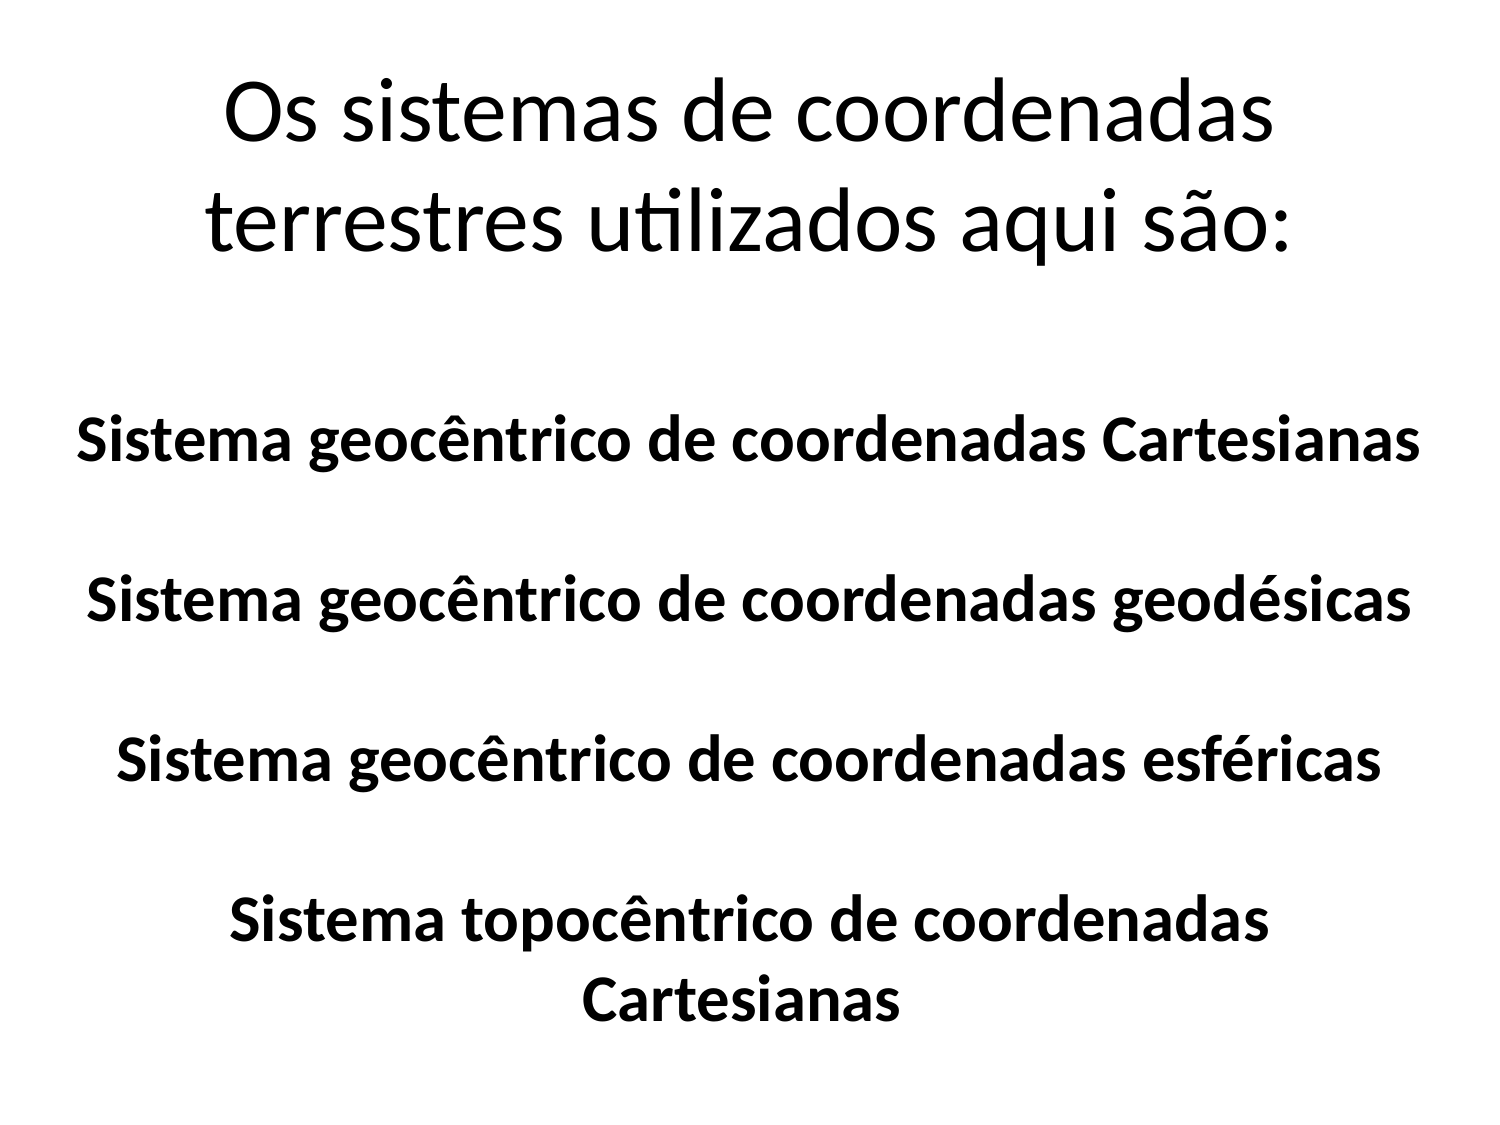

Os sistemas de coordenadas terrestres utilizados aqui são:
Sistema geocêntrico de coordenadas Cartesianas
Sistema geocêntrico de coordenadas geodésicas
Sistema geocêntrico de coordenadas esféricas
Sistema topocêntrico de coordenadas Cartesianas